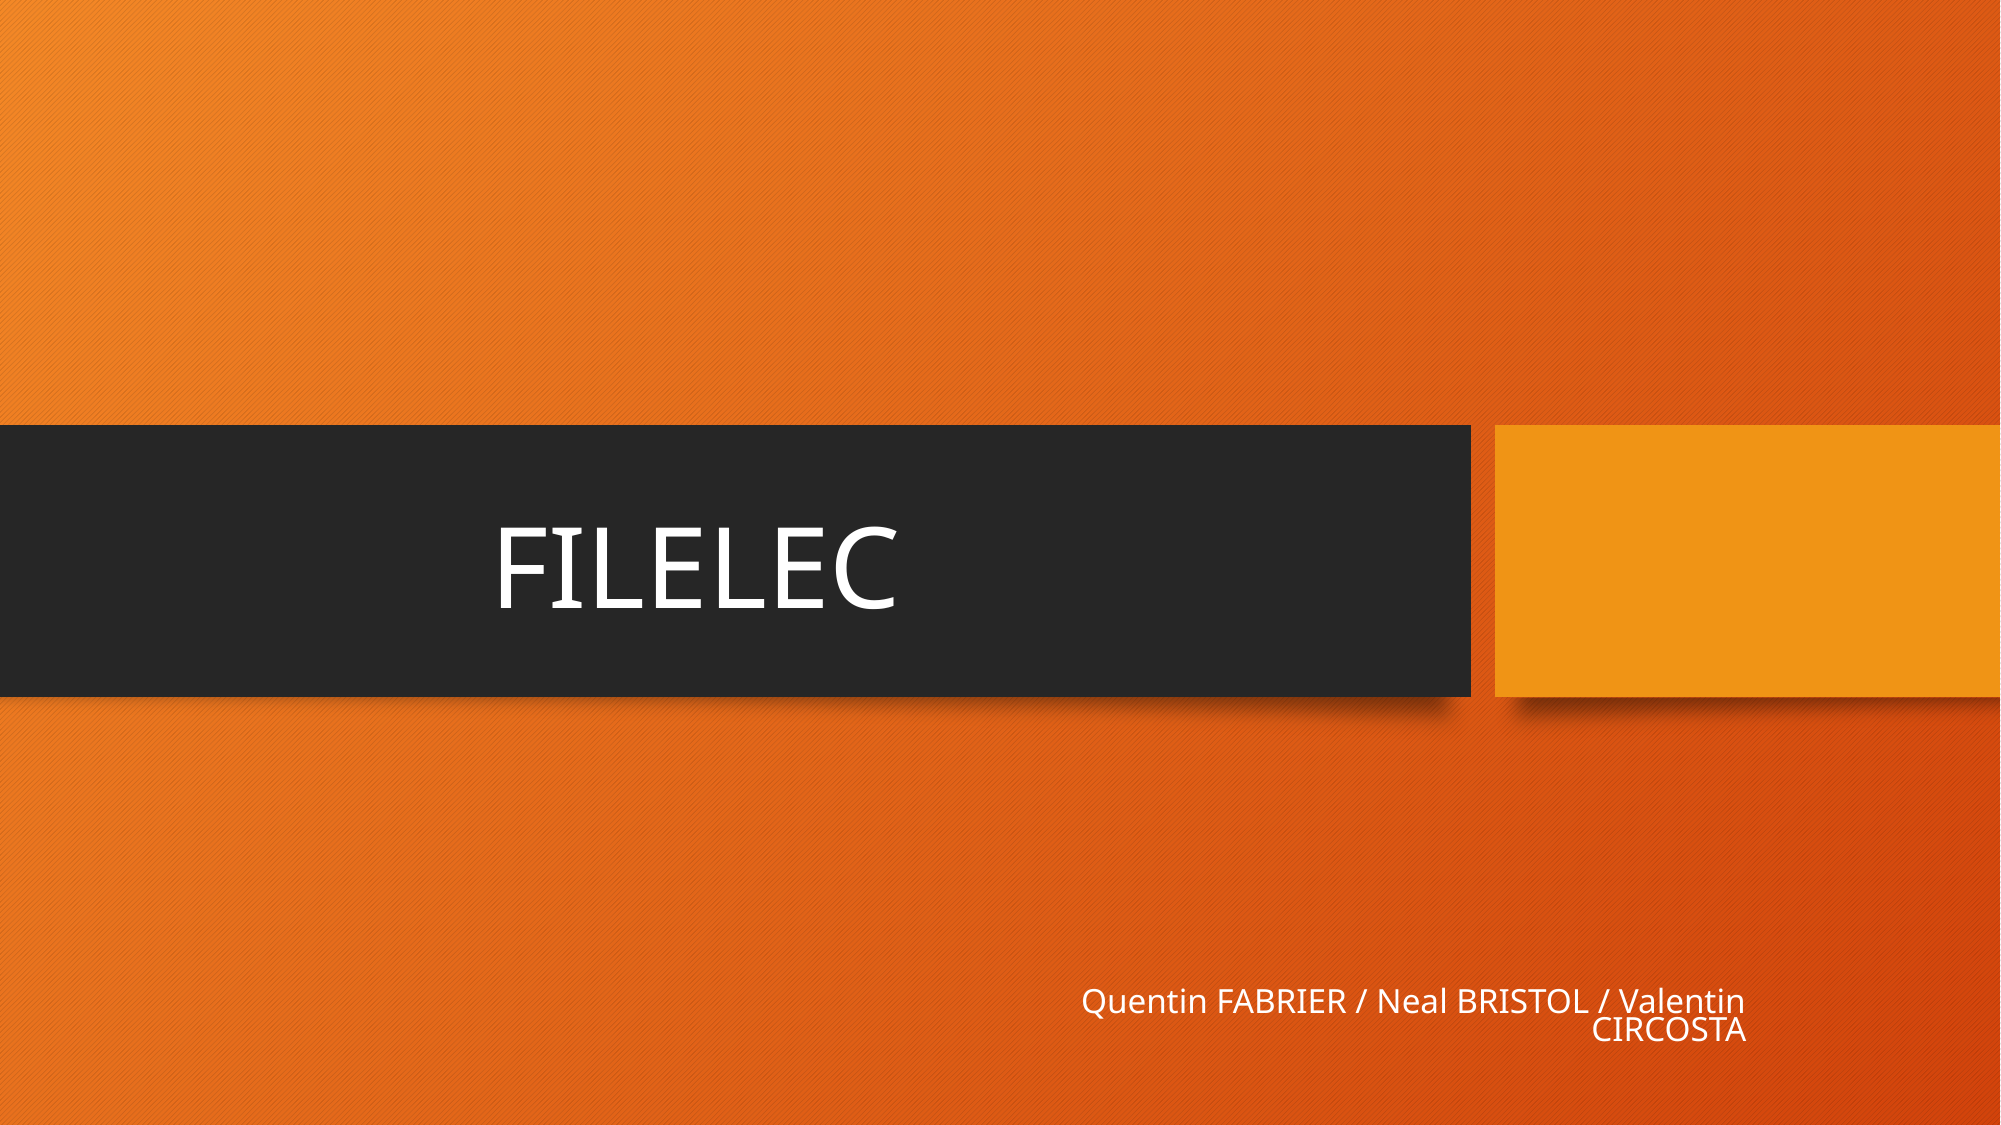

# FILELEC
Quentin FABRIER / Neal BRISTOL / Valentin CIRCOSTA